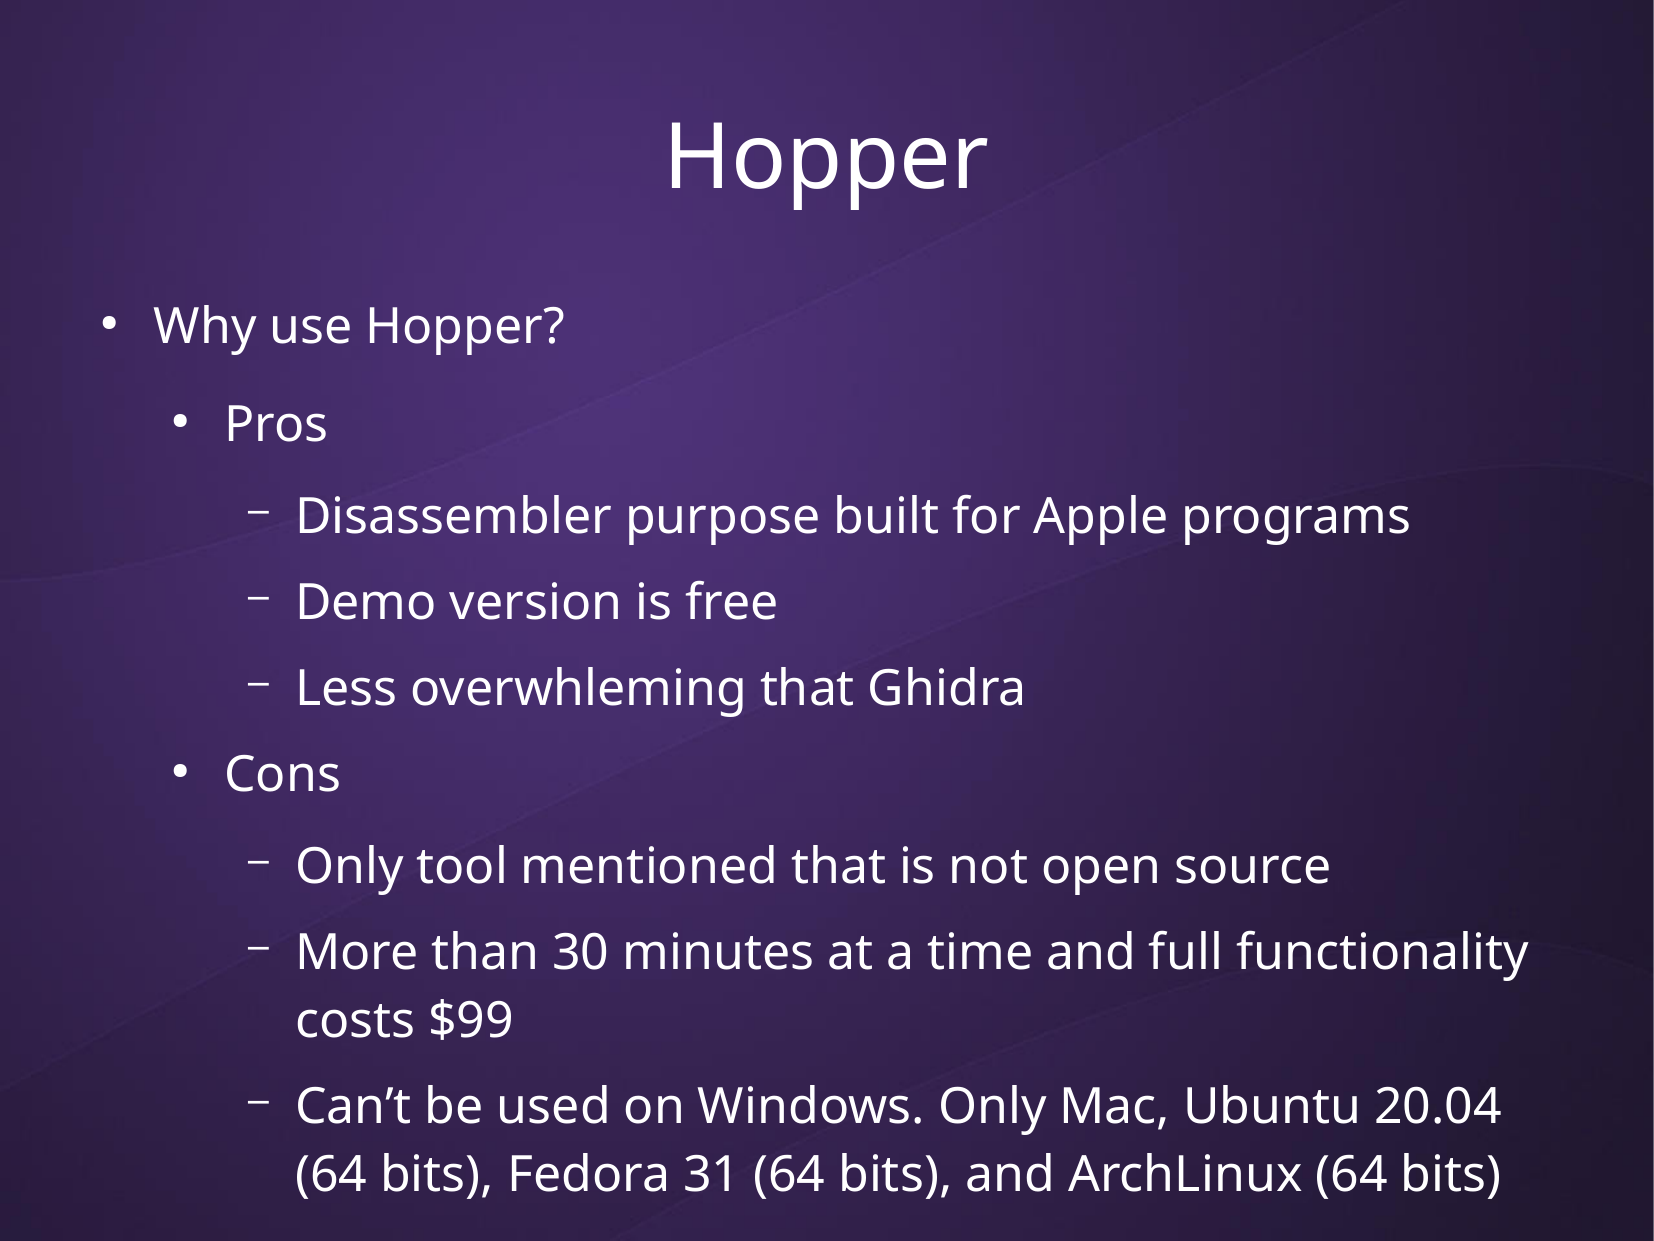

# Hopper
Why use Hopper?
Pros
Disassembler purpose built for Apple programs
Demo version is free
Less overwhleming that Ghidra
Cons
Only tool mentioned that is not open source
More than 30 minutes at a time and full functionality costs $99
Can’t be used on Windows. Only Mac, Ubuntu 20.04 (64 bits), Fedora 31 (64 bits), and ArchLinux (64 bits)